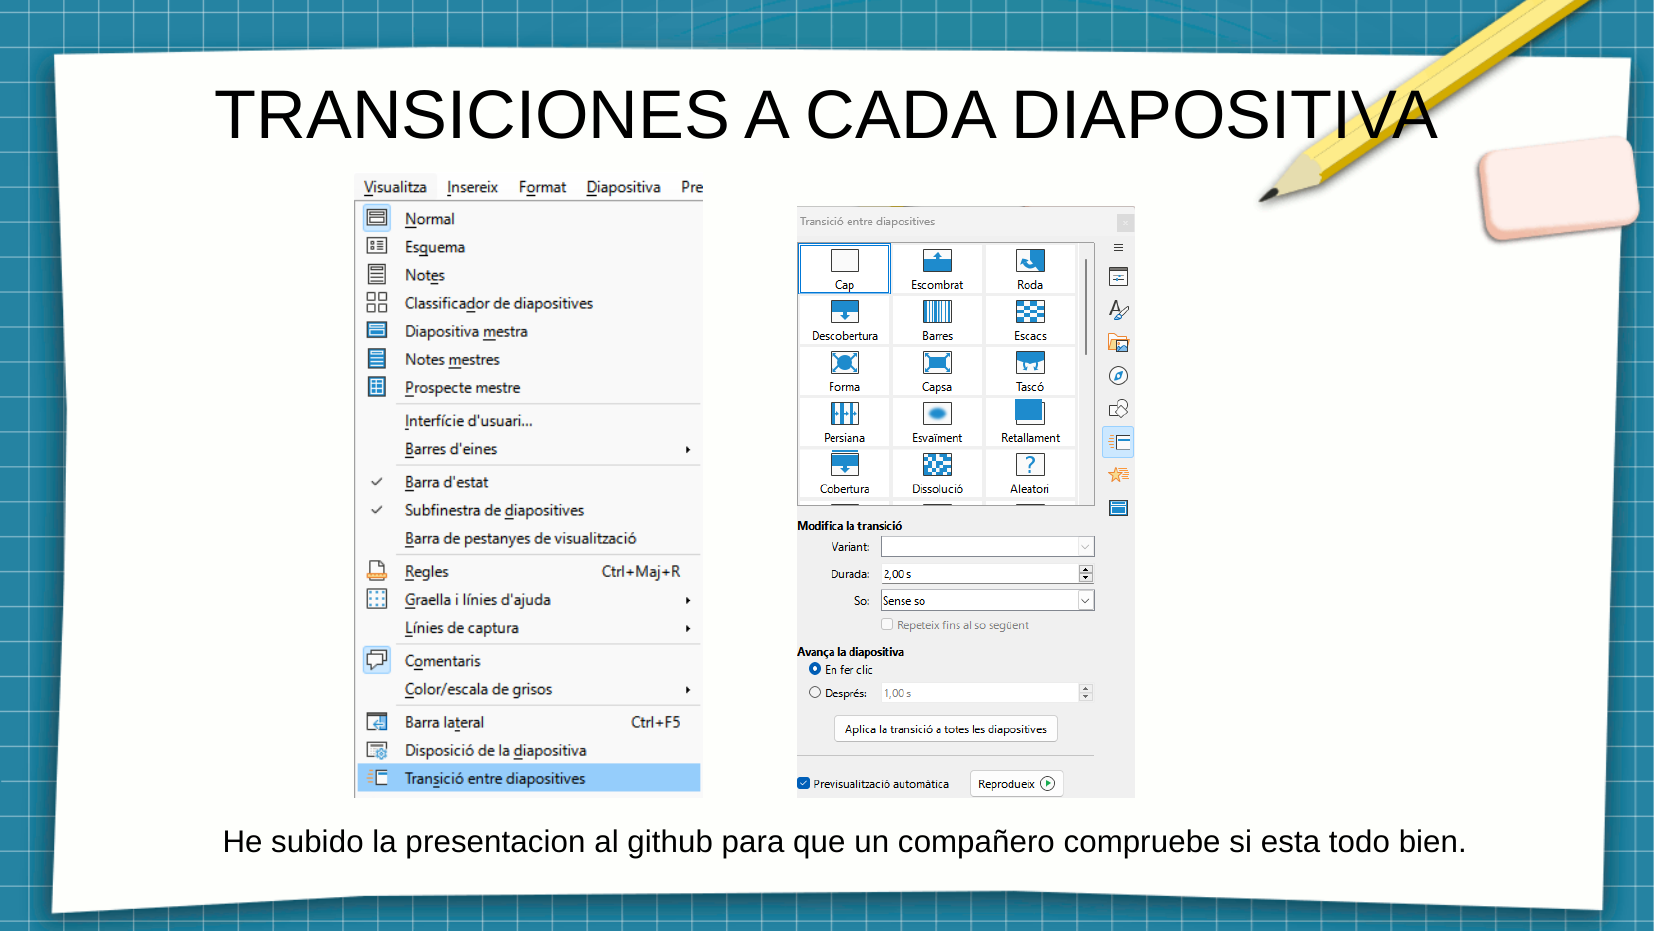

# TRANSICIONES A CADA DIAPOSITIVA
He subido la presentacion al github para que un compañero compruebe si esta todo bien.